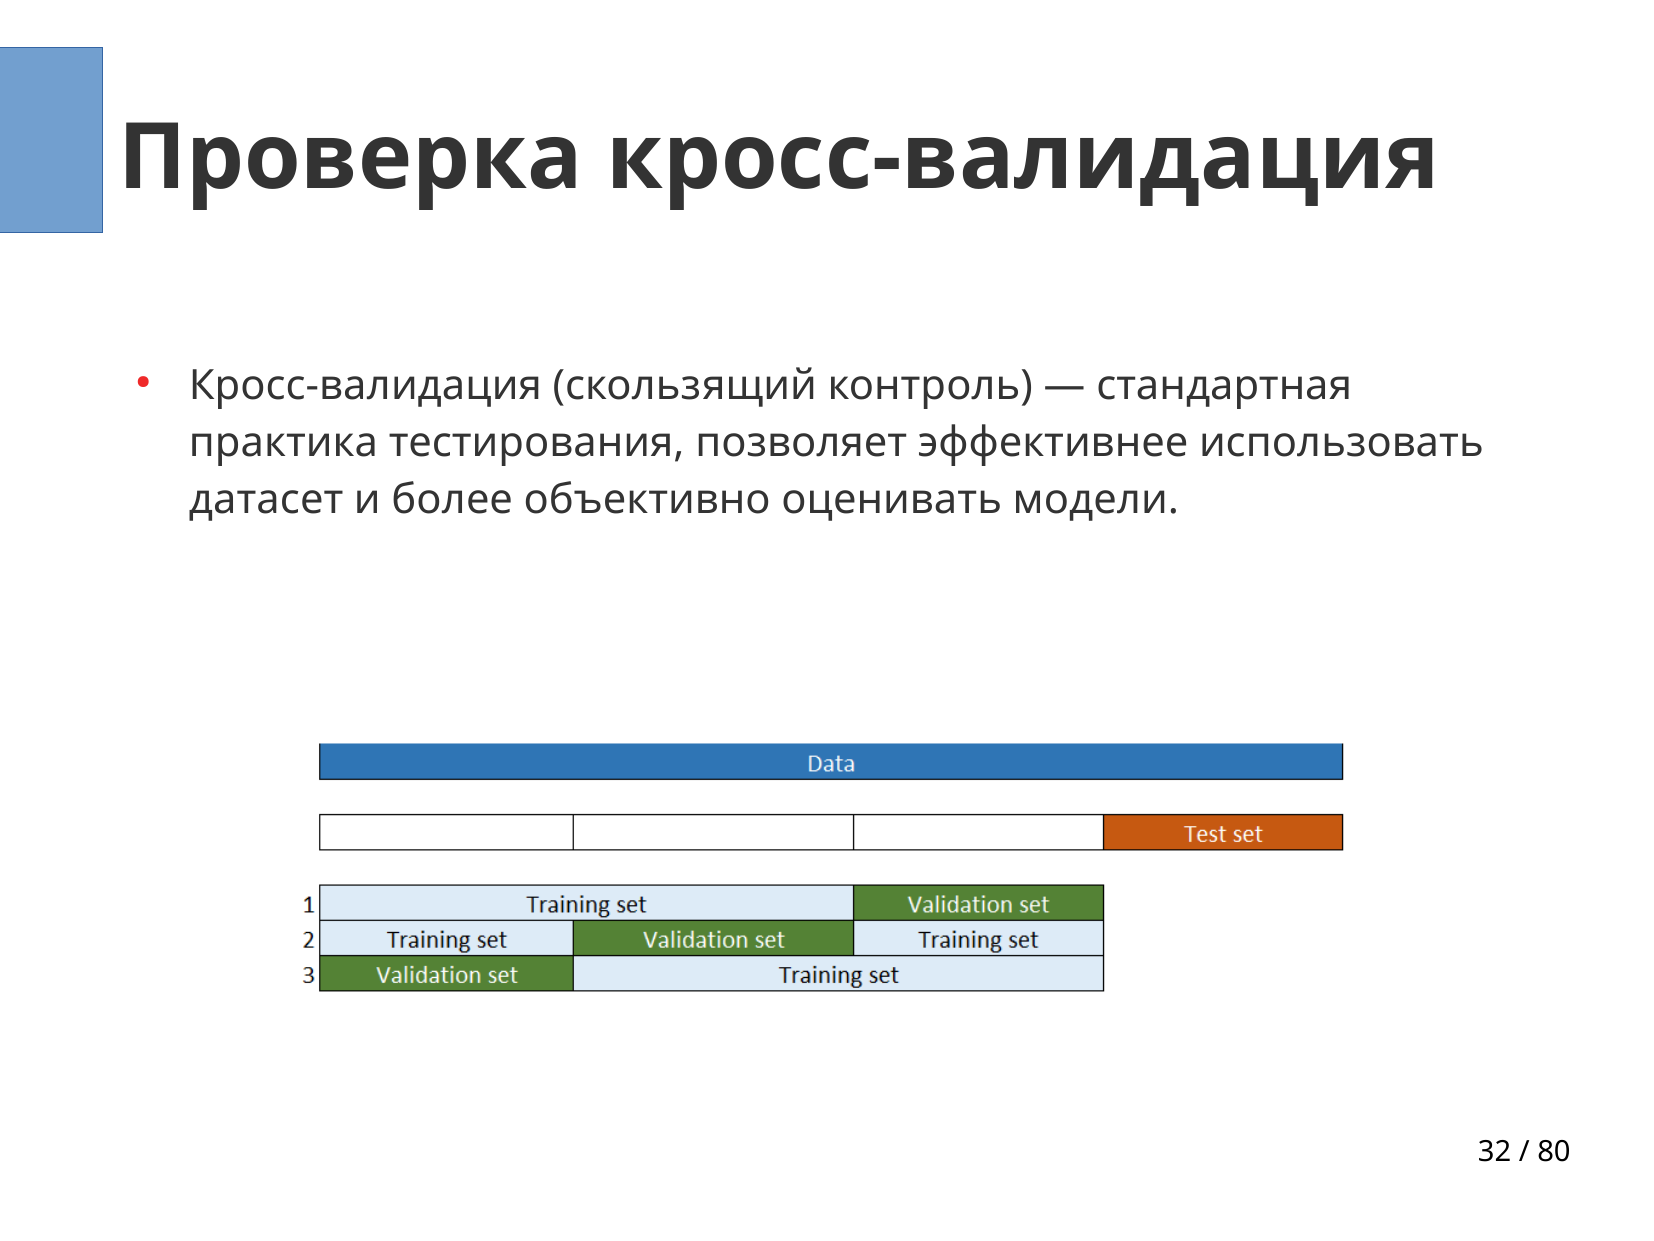

# Проверка кросс-валидация
Кросс-валидация (скользящий контроль) — стандартная практика тестирования, позволяет эффективнее использовать датасет и более объективно оценивать модели.
32